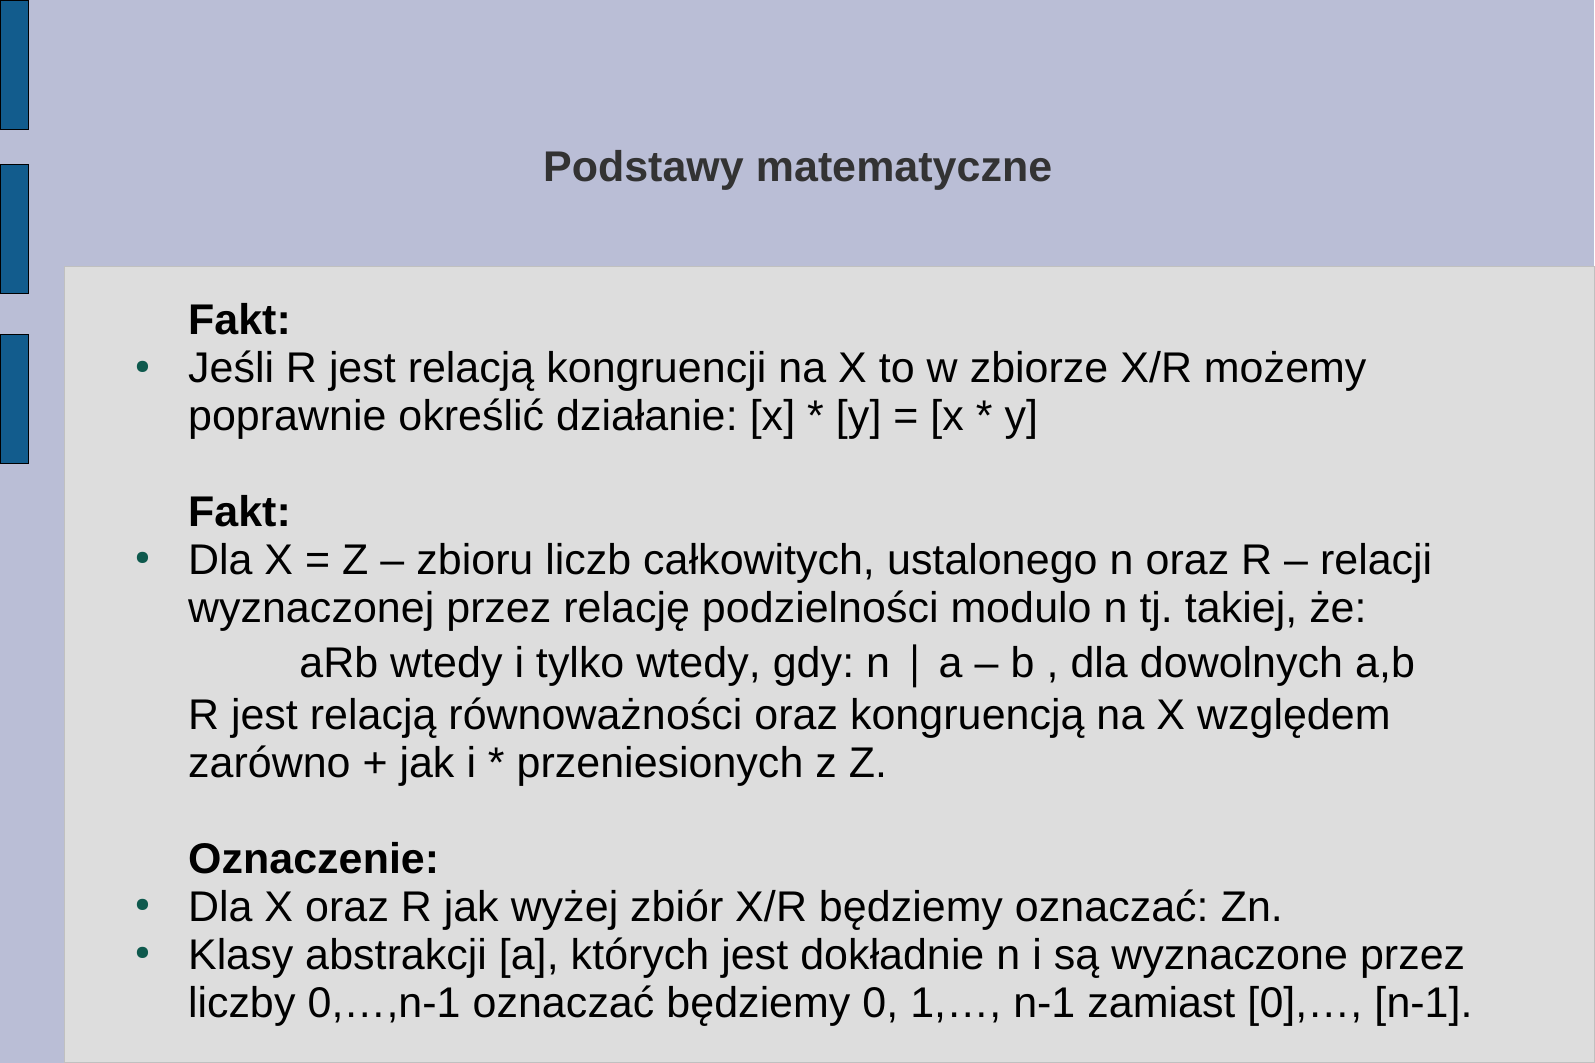

# Podstawy matematyczne
Fakt:
Jeśli R jest relacją kongruencji na X to w zbiorze X/R możemy poprawnie określić działanie: [x] * [y] = [x * y]
Fakt:
Dla X = Z – zbioru liczb całkowitych, ustalonego n oraz R – relacji wyznaczonej przez relację podzielności modulo n tj. takiej, że:
aRb wtedy i tylko wtedy, gdy: n | a – b , dla dowolnych a,b
R jest relacją równoważności oraz kongruencją na X względem zarówno + jak i * przeniesionych z Z.
Oznaczenie:
Dla X oraz R jak wyżej zbiór X/R będziemy oznaczać: Zn.
Klasy abstrakcji [a], których jest dokładnie n i są wyznaczone przez liczby 0,…,n-1 oznaczać będziemy 0, 1,…, n-1 zamiast [0],…, [n-1].